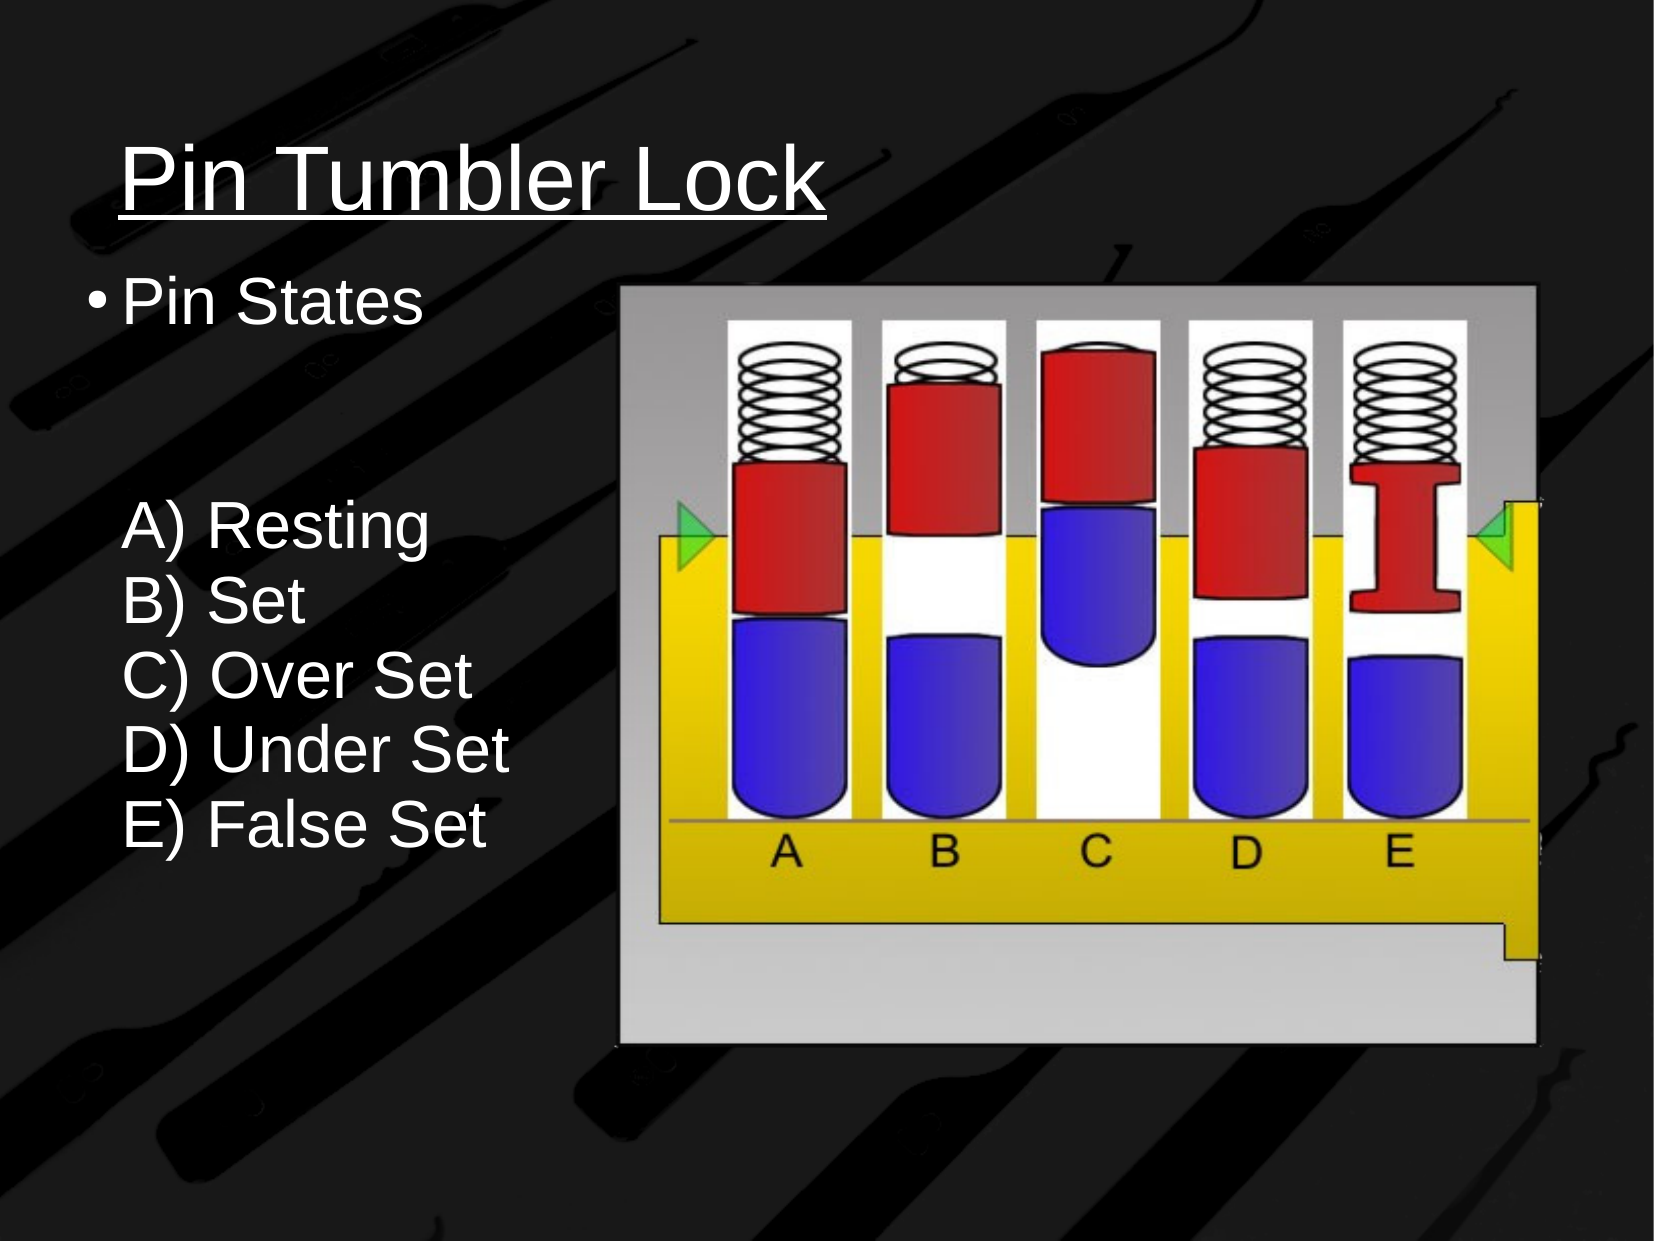

# Pin Tumbler Lock
Pin States
A) Resting
B) Set
C) Over Set
D) Under Set
E) False Set